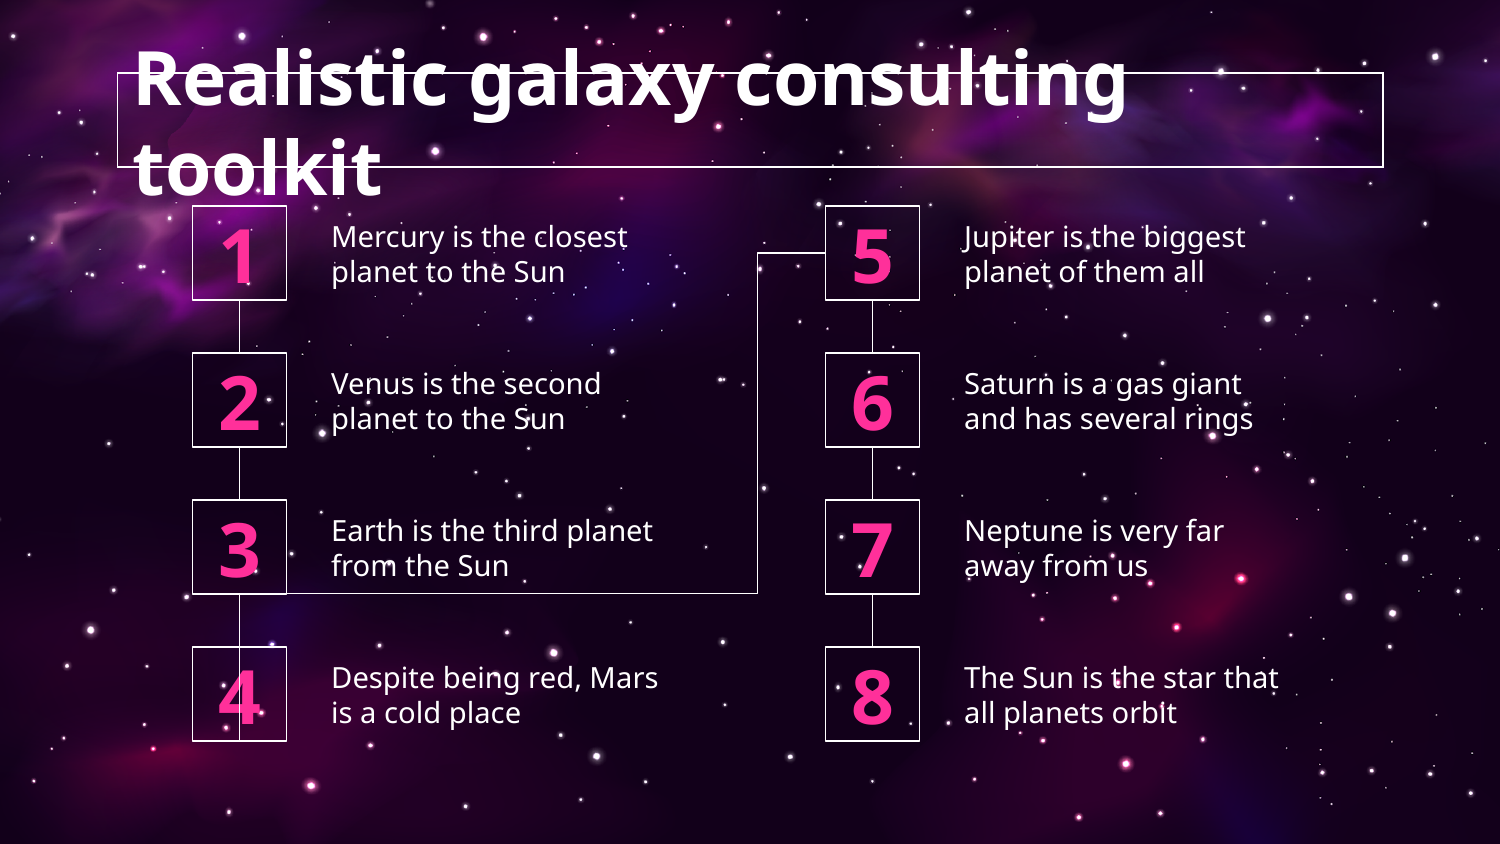

# Realistic galaxy consulting toolkit
1
Mercury is the closest planet to the Sun
5
Jupiter is the biggest planet of them all
2
Venus is the second planet to the Sun
6
Saturn is a gas giant and has several rings
3
Earth is the third planet from the Sun
7
Neptune is very far away from us
4
Despite being red, Mars is a cold place
8
The Sun is the star that all planets orbit